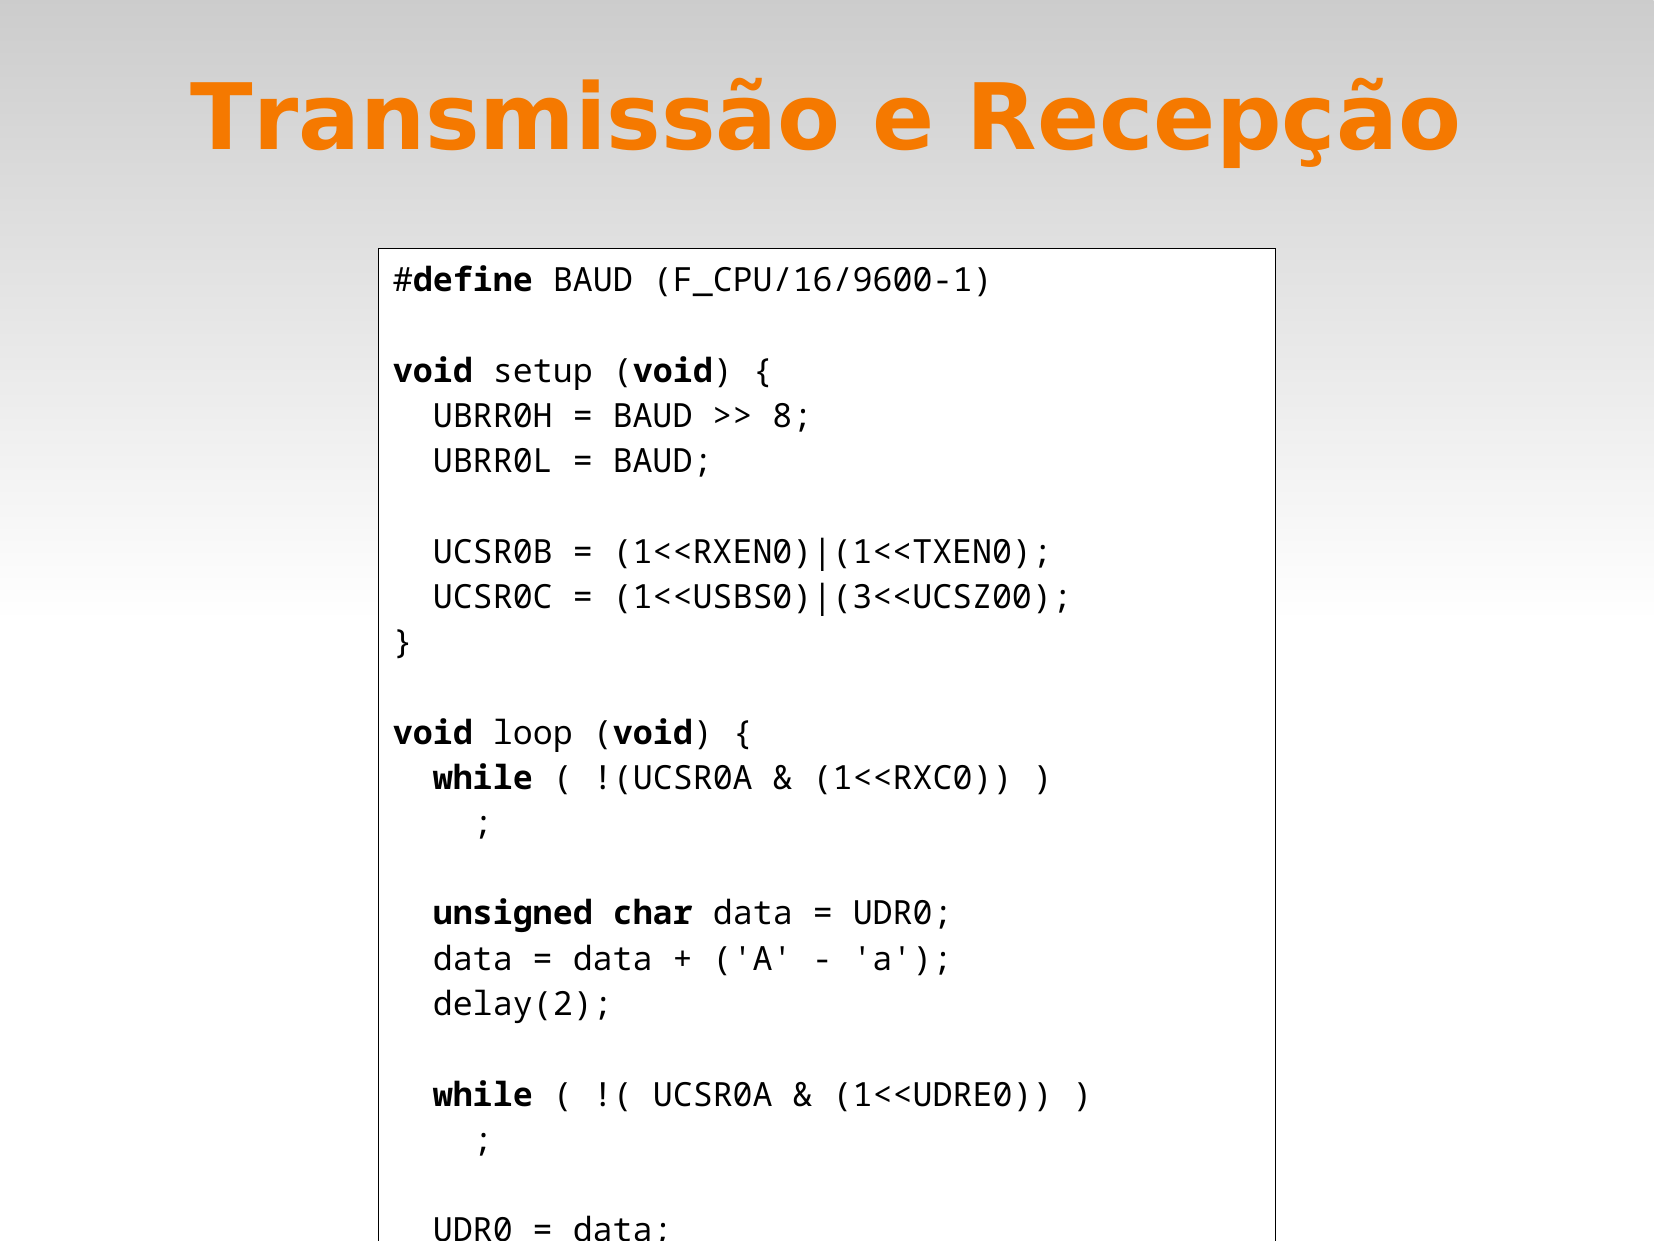

# Transmissão e Recepção
#define BAUD (F_CPU/16/9600-1)
void setup (void) {
 UBRR0H = BAUD >> 8;
 UBRR0L = BAUD;
 UCSR0B = (1<<RXEN0)|(1<<TXEN0);
 UCSR0C = (1<<USBS0)|(3<<UCSZ00);
}
void loop (void) {
 while ( !(UCSR0A & (1<<RXC0)) )
 ;
 unsigned char data = UDR0;
 data = data + ('A' - 'a');
 delay(2);
 while ( !( UCSR0A & (1<<UDRE0)) )
 ;
 UDR0 = data;
}